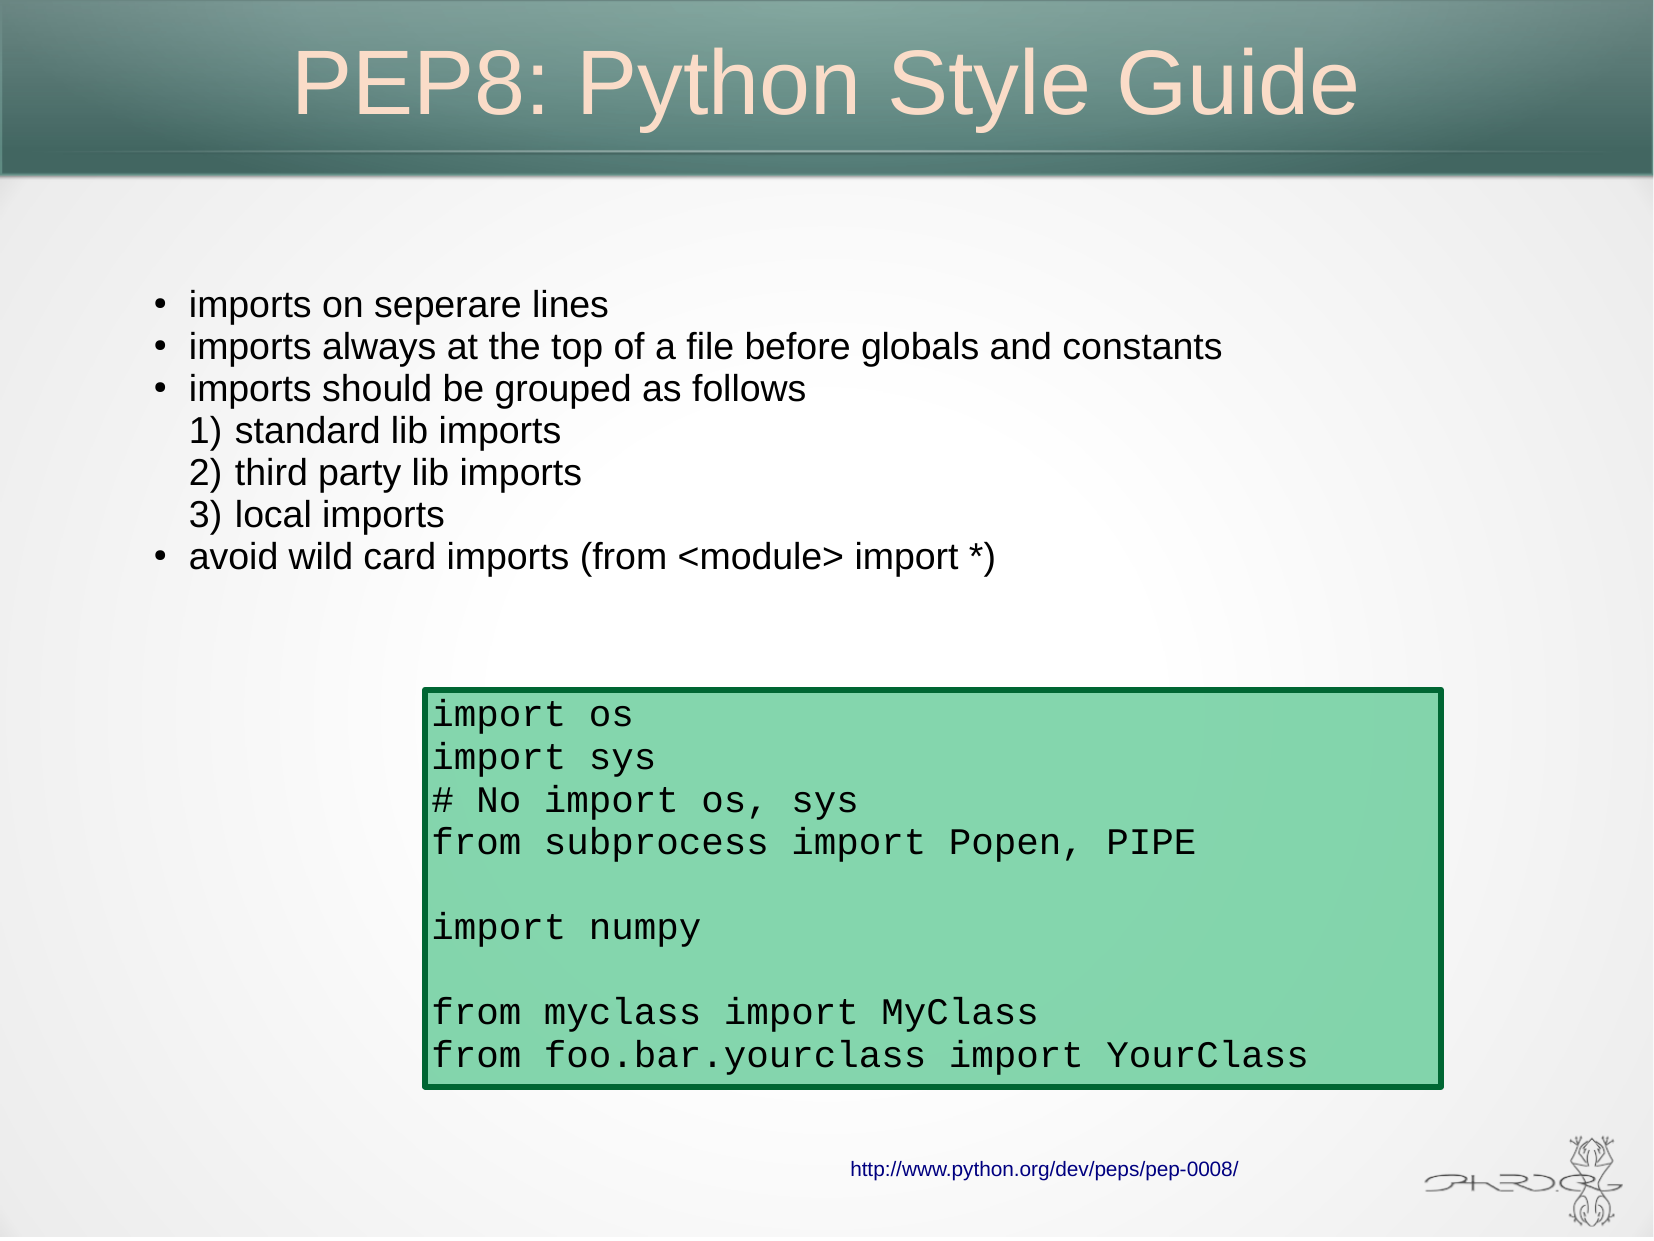

# PEP8: Python Style Guide
imports on seperare lines
imports always at the top of a file before globals and constants
imports should be grouped as follows
 standard lib imports
 third party lib imports
 local imports
avoid wild card imports (from <module> import *)
import os
import sys
# No import os, sys
from subprocess import Popen, PIPE
import numpy
from myclass import MyClass
from foo.bar.yourclass import YourClass
http://www.python.org/dev/peps/pep-0008/